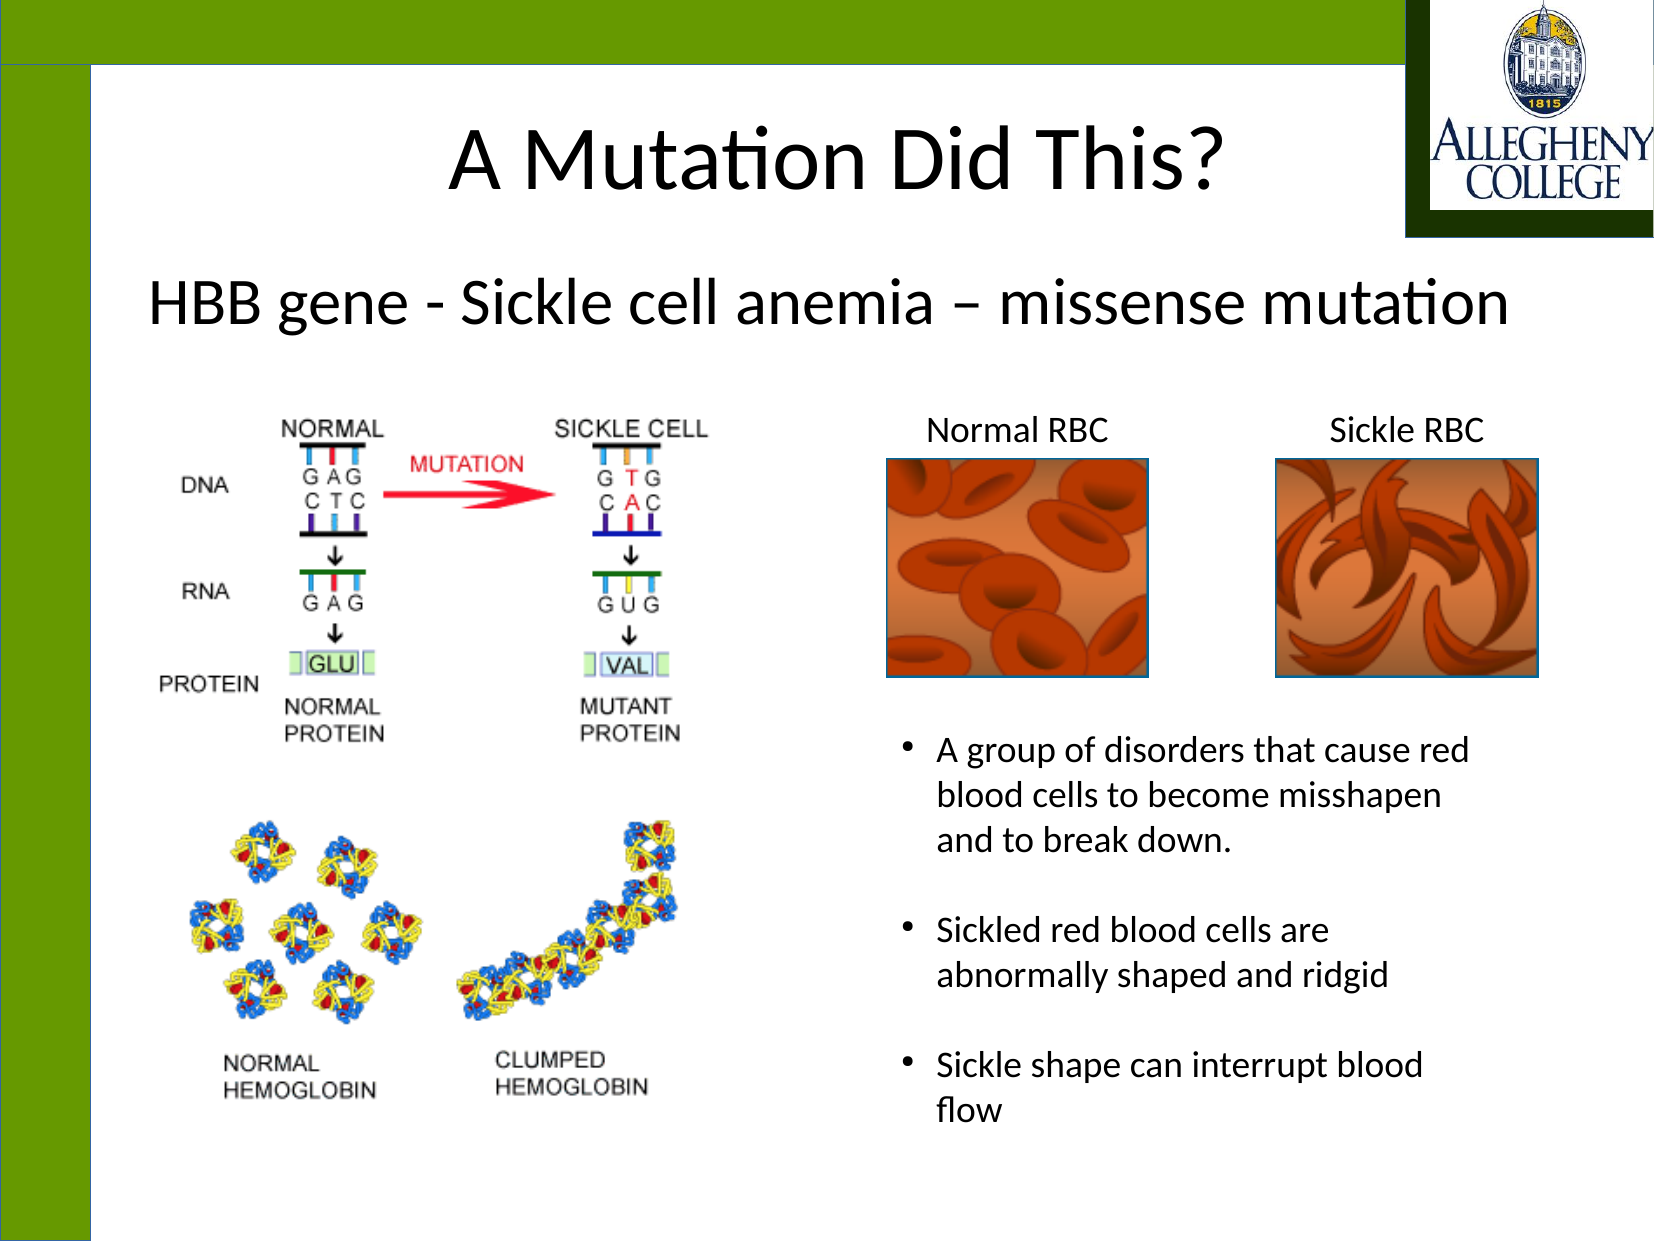

# A Mutation Did This?
HBB gene - Sickle cell anemia – missense mutation
Normal RBC
Sickle RBC
A group of disorders that cause red blood cells to become misshapen and to break down.
Sickled red blood cells are abnormally shaped and ridgid
Sickle shape can interrupt blood flow